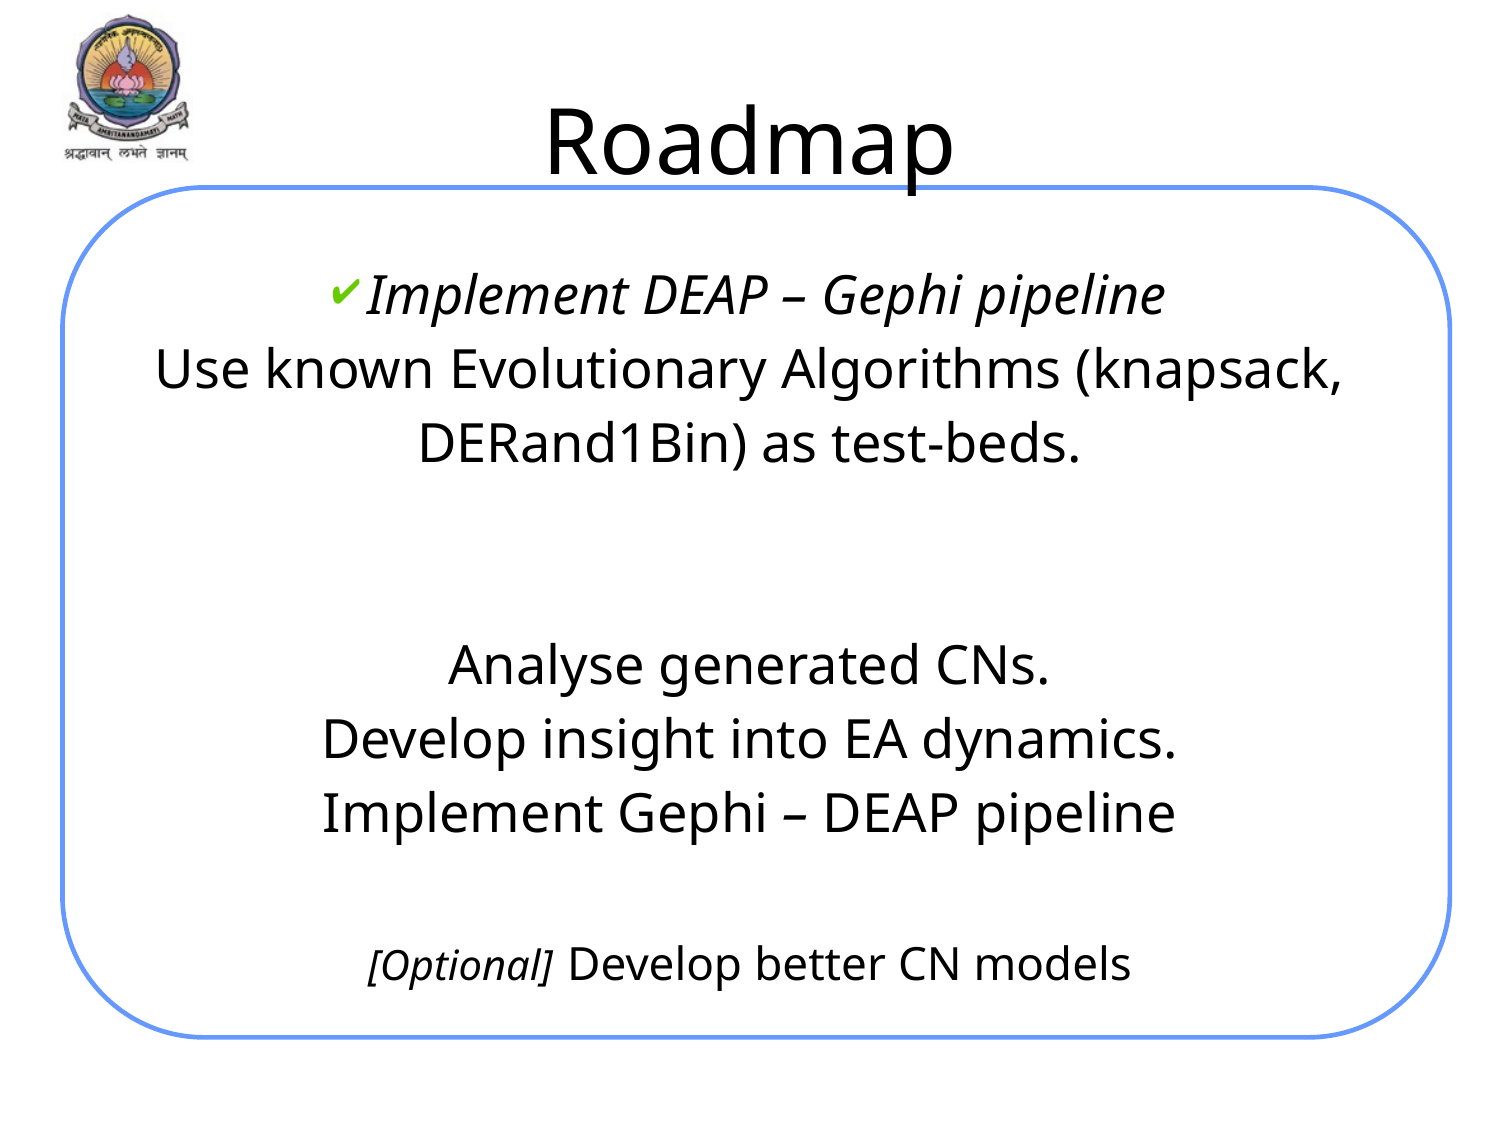

# Roadmap
Implement DEAP – Gephi pipeline
Use known Evolutionary Algorithms (knapsack, DERand1Bin) as test-beds.
Analyse generated CNs.
Develop insight into EA dynamics.
Implement Gephi – DEAP pipeline
[Optional] Develop better CN models